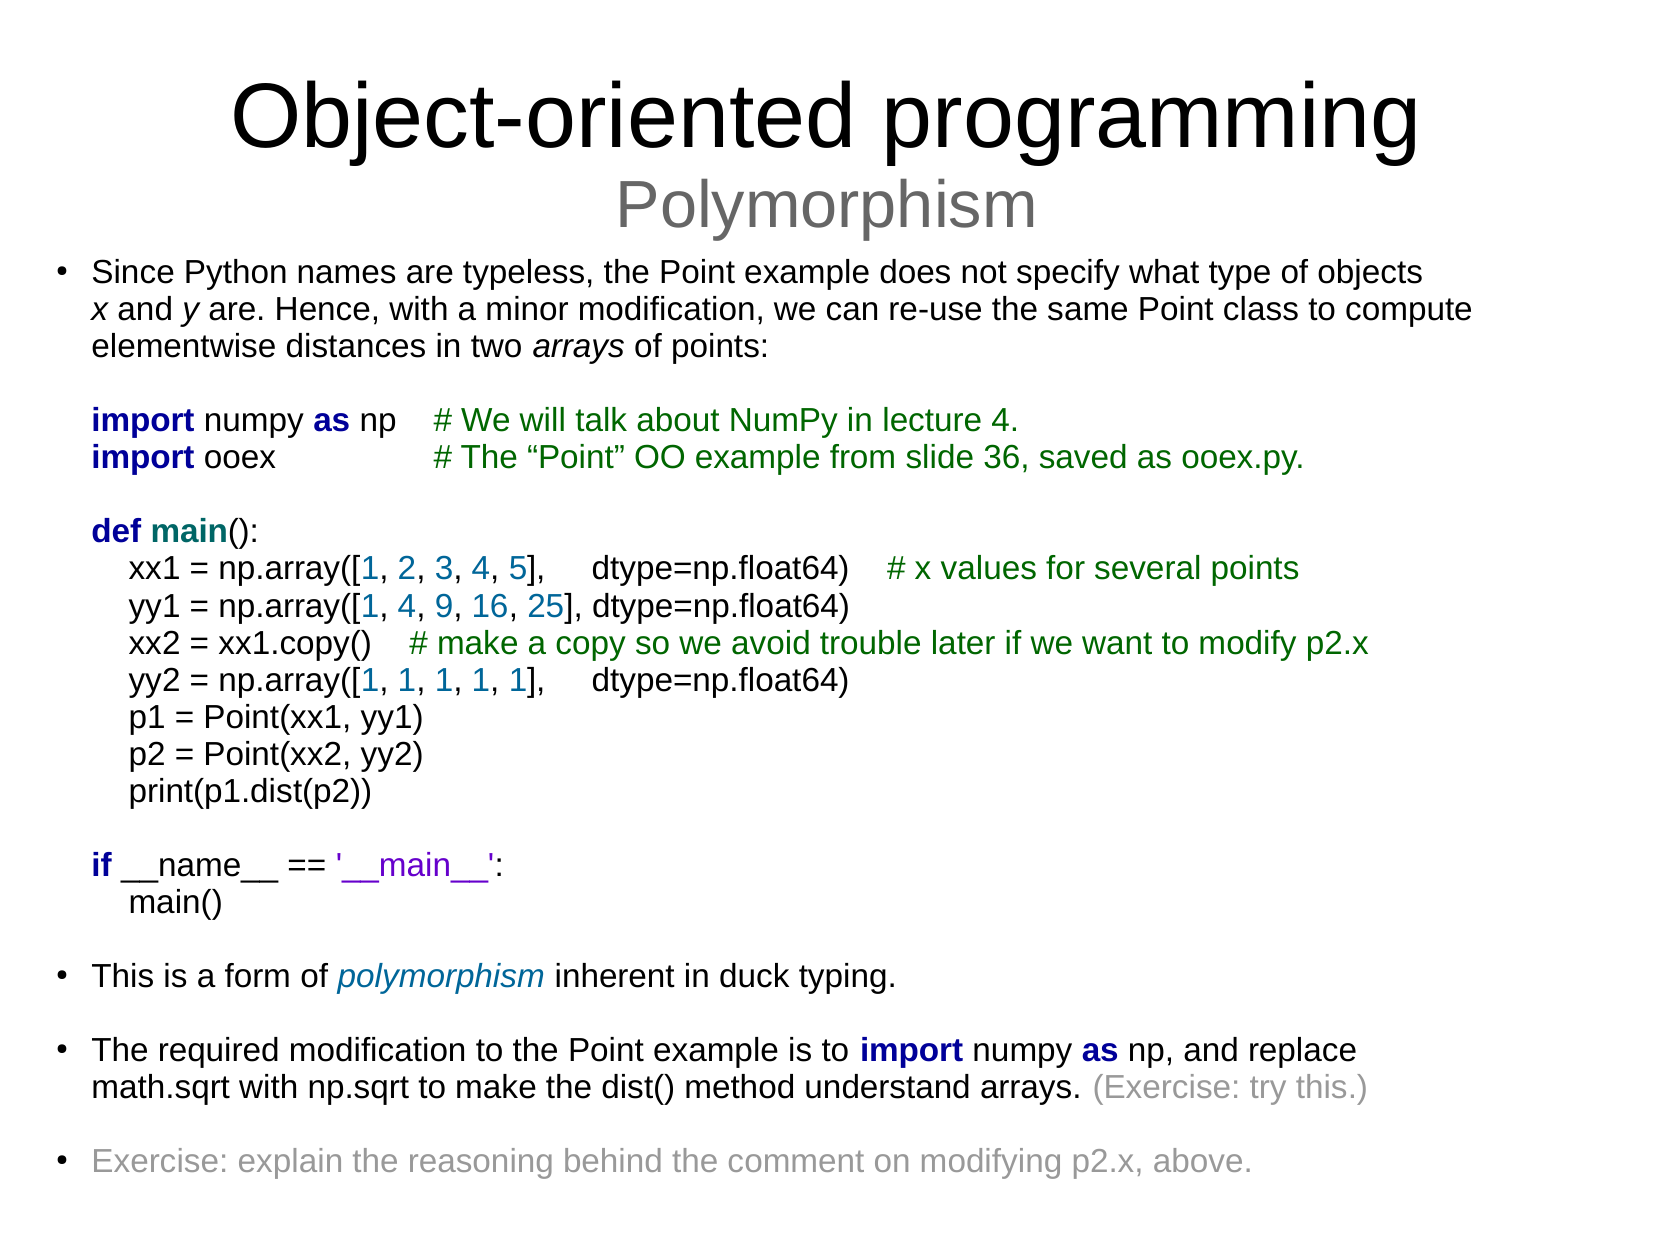

# Object-oriented programming Polymorphism
Since Python names are typeless, the Point example does not specify what type of objects
x and y are. Hence, with a minor modification, we can re-use the same Point class to compute elementwise distances in two arrays of points:
import numpy as np # We will talk about NumPy in lecture 4.
import ooex # The “Point” OO example from slide 36, saved as ooex.py.
def main():
 xx1 = np.array([1, 2, 3, 4, 5], dtype=np.float64) # x values for several points
 yy1 = np.array([1, 4, 9, 16, 25], dtype=np.float64)
 xx2 = xx1.copy() # make a copy so we avoid trouble later if we want to modify p2.x
 yy2 = np.array([1, 1, 1, 1, 1], dtype=np.float64)
 p1 = Point(xx1, yy1)
 p2 = Point(xx2, yy2)
 print(p1.dist(p2))
if __name__ == '__main__':
 main()
This is a form of polymorphism inherent in duck typing.
The required modification to the Point example is to import numpy as np, and replace math.sqrt with np.sqrt to make the dist() method understand arrays. (Exercise: try this.)
Exercise: explain the reasoning behind the comment on modifying p2.x, above.